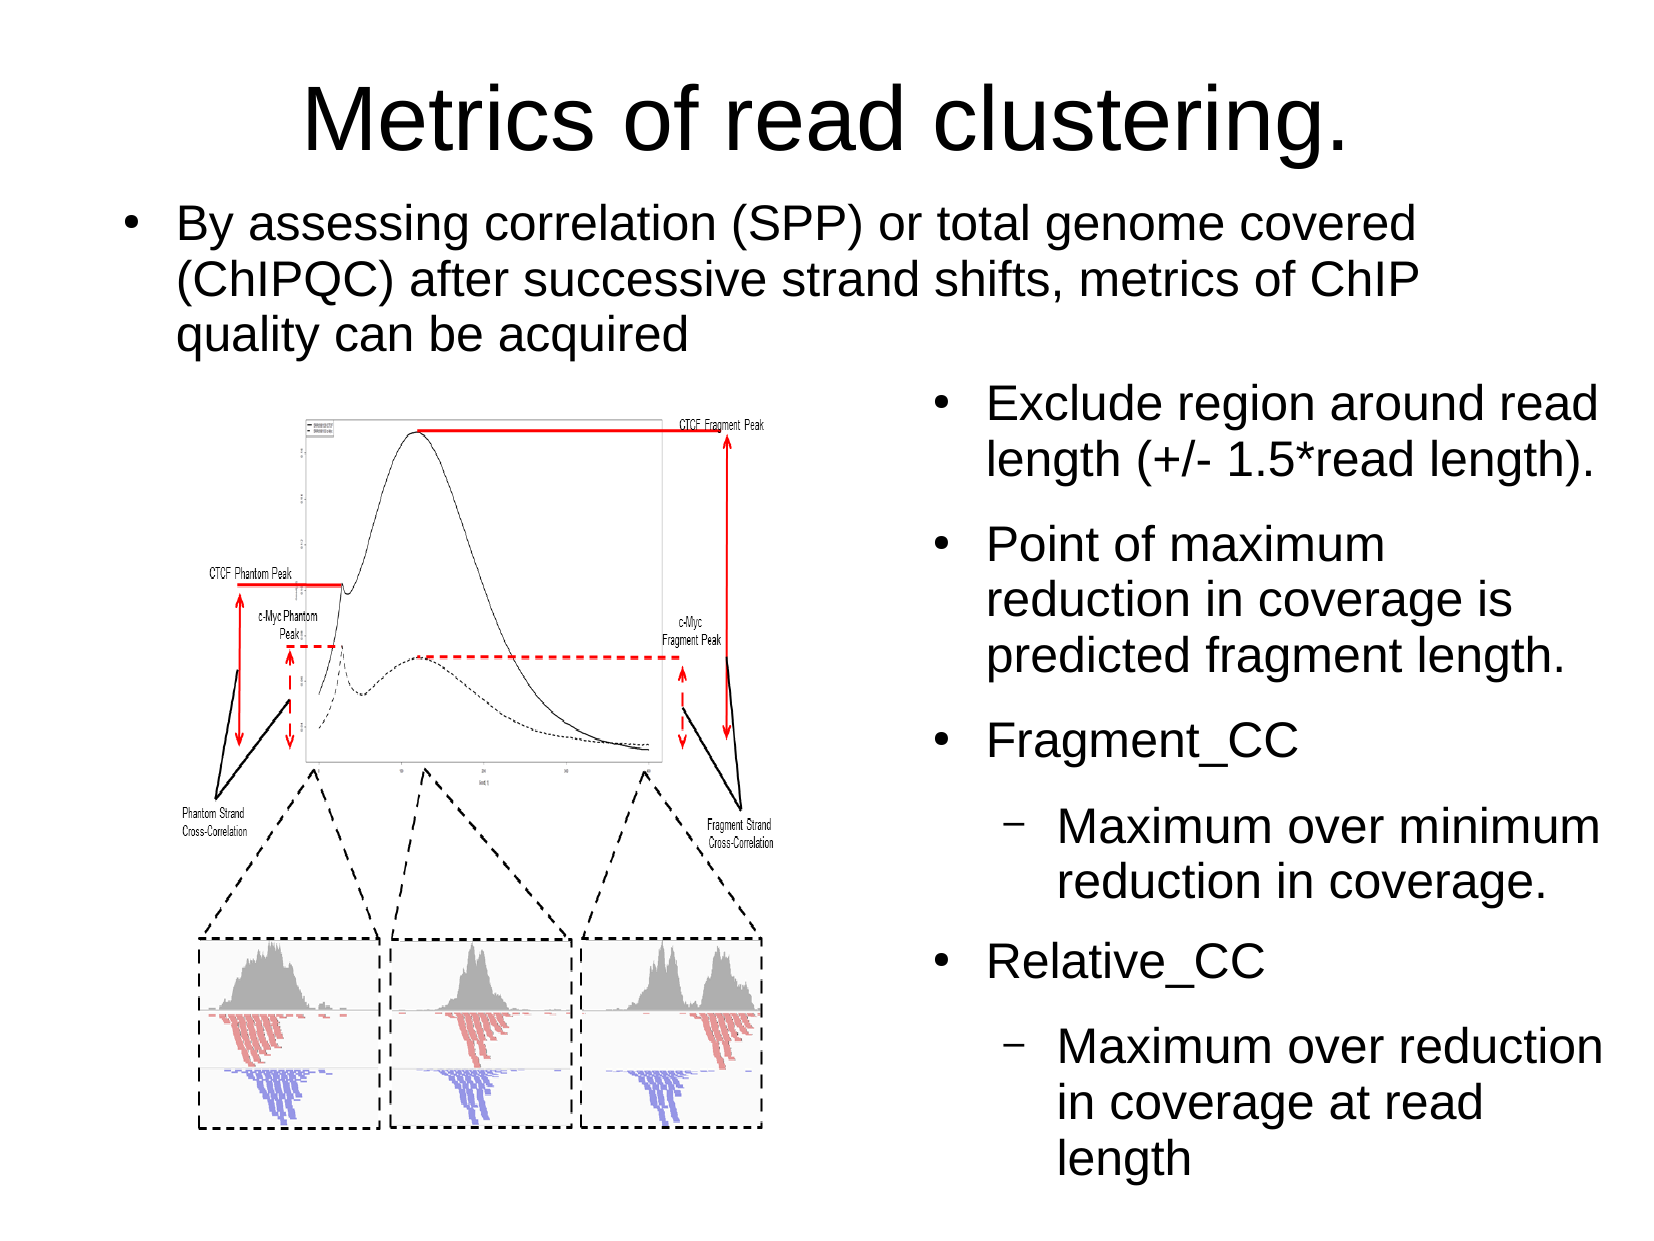

# Metrics of read clustering.
By assessing correlation (SPP) or total genome covered (ChIPQC) after successive strand shifts, metrics of ChIP quality can be acquired
Exclude region around read length (+/- 1.5*read length).
Point of maximum reduction in coverage is predicted fragment length.
Fragment_CC
Maximum over minimum reduction in coverage.
Relative_CC
Maximum over reduction in coverage at read length